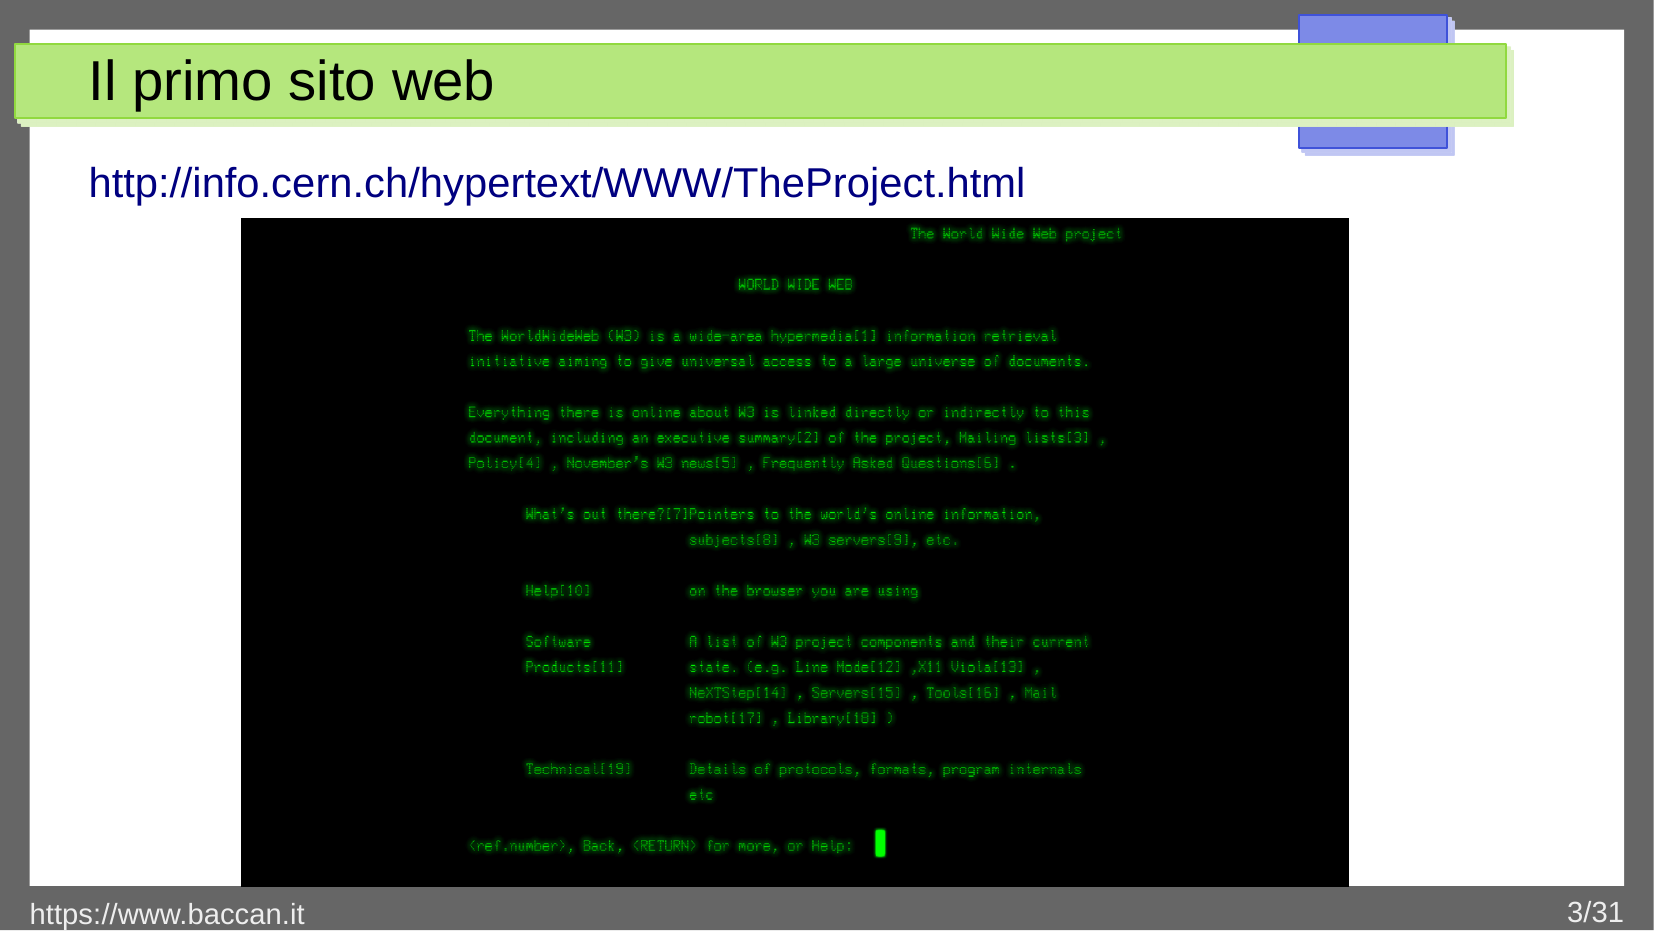

# Il primo sito web
http://info.cern.ch/hypertext/WWW/TheProject.html
3
https://www.baccan.it